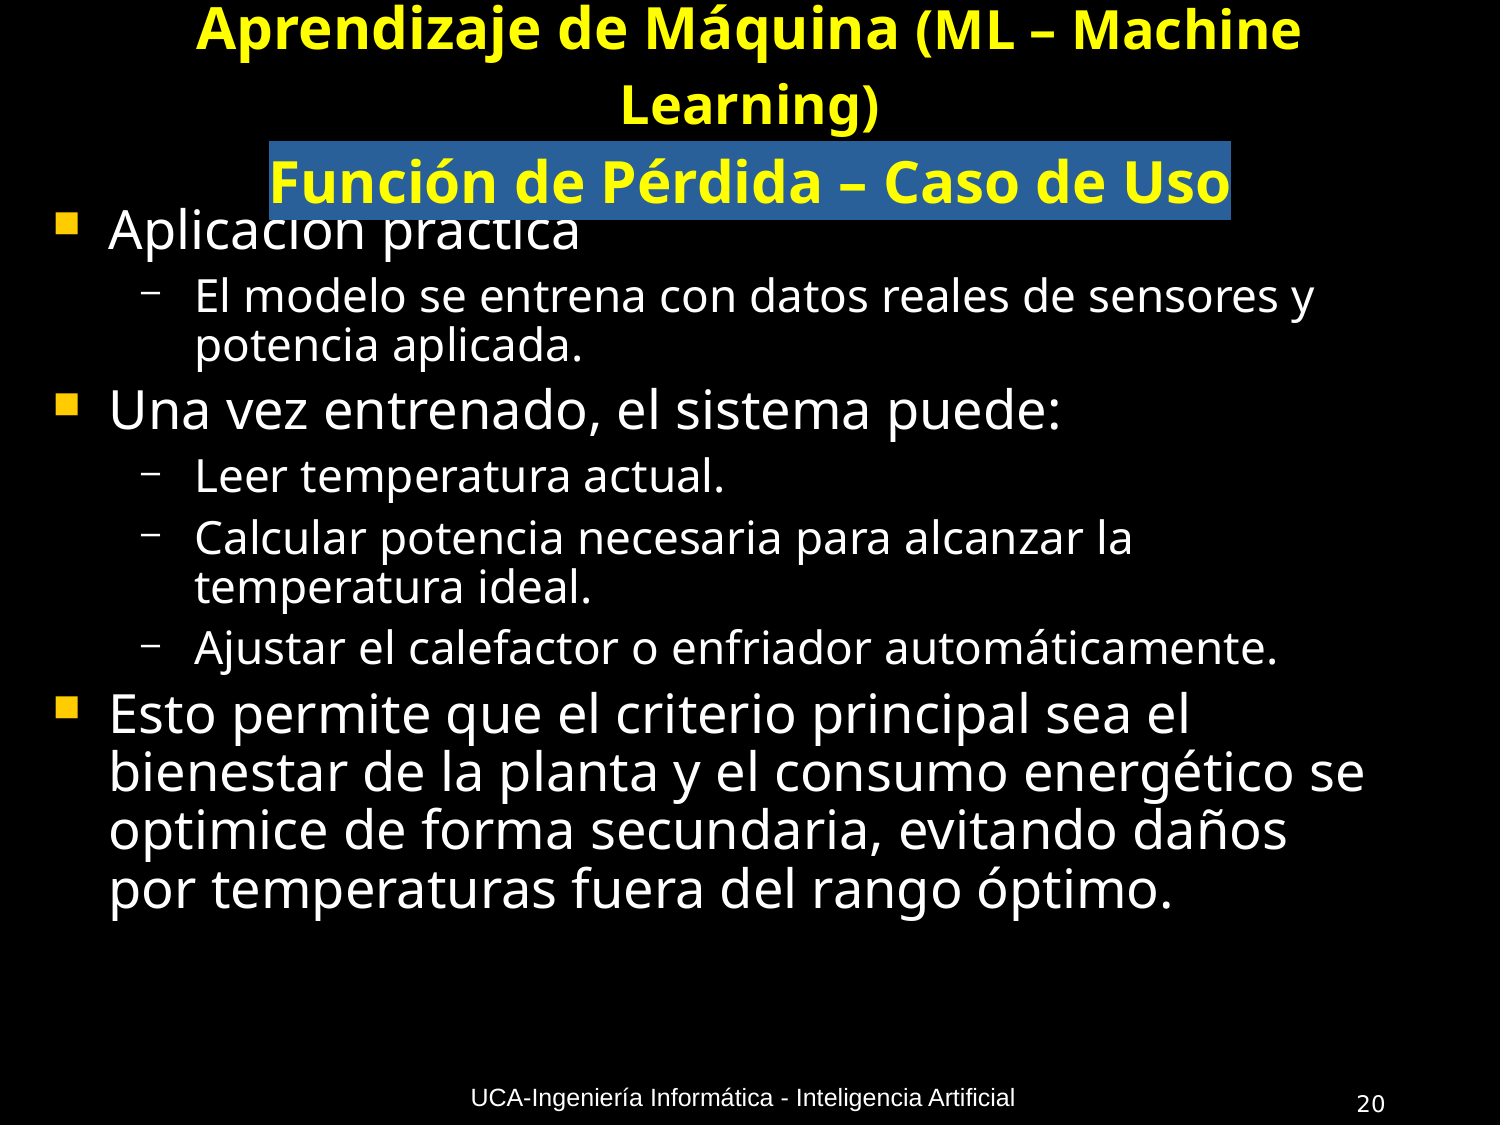

# Aprendizaje de Máquina (ML – Machine Learning) Función de Pérdida – Caso de Uso
Aplicación práctica
El modelo se entrena con datos reales de sensores y potencia aplicada.
Una vez entrenado, el sistema puede:
Leer temperatura actual.
Calcular potencia necesaria para alcanzar la temperatura ideal.
Ajustar el calefactor o enfriador automáticamente.
Esto permite que el criterio principal sea el bienestar de la planta y el consumo energético se optimice de forma secundaria, evitando daños por temperaturas fuera del rango óptimo.